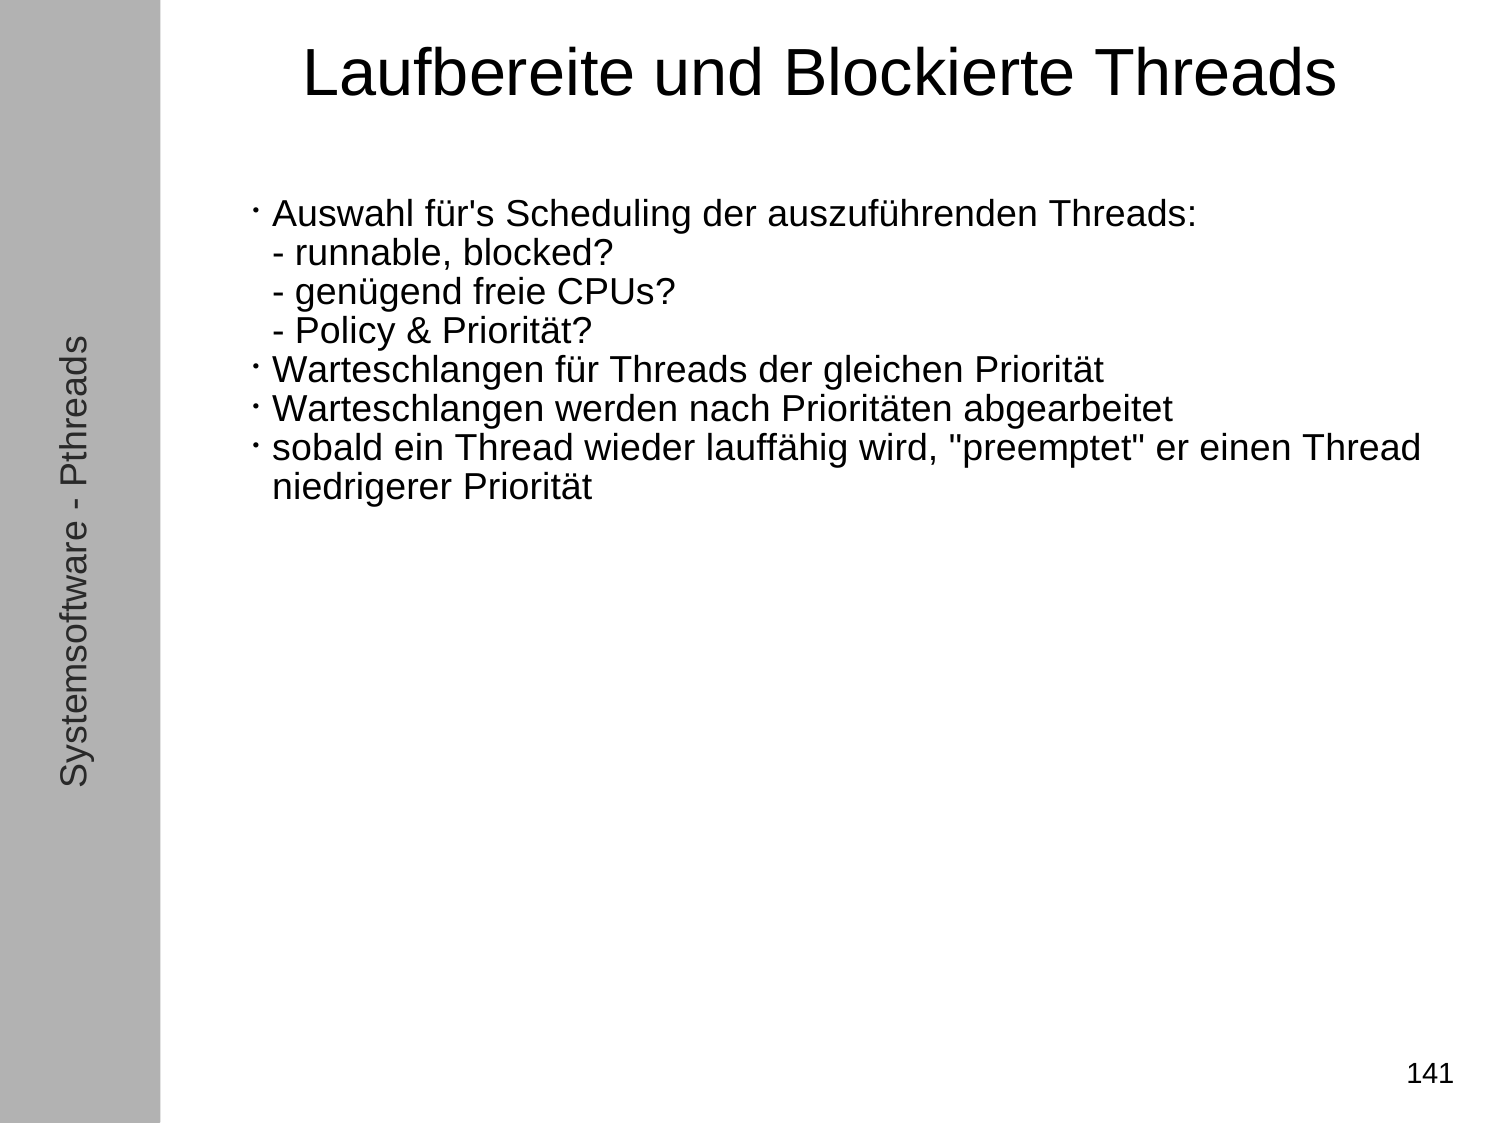

Laufbereite und Blockierte Threads
Auswahl für's Scheduling der auszuführenden Threads:
- runnable, blocked?
- genügend freie CPUs?
- Policy & Priorität?
Warteschlangen für Threads der gleichen Priorität
Warteschlangen werden nach Prioritäten abgearbeitet
sobald ein Thread wieder lauffähig wird, "preemptet" er einen Thread niedrigerer Priorität
Systemsoftware - Pthreads